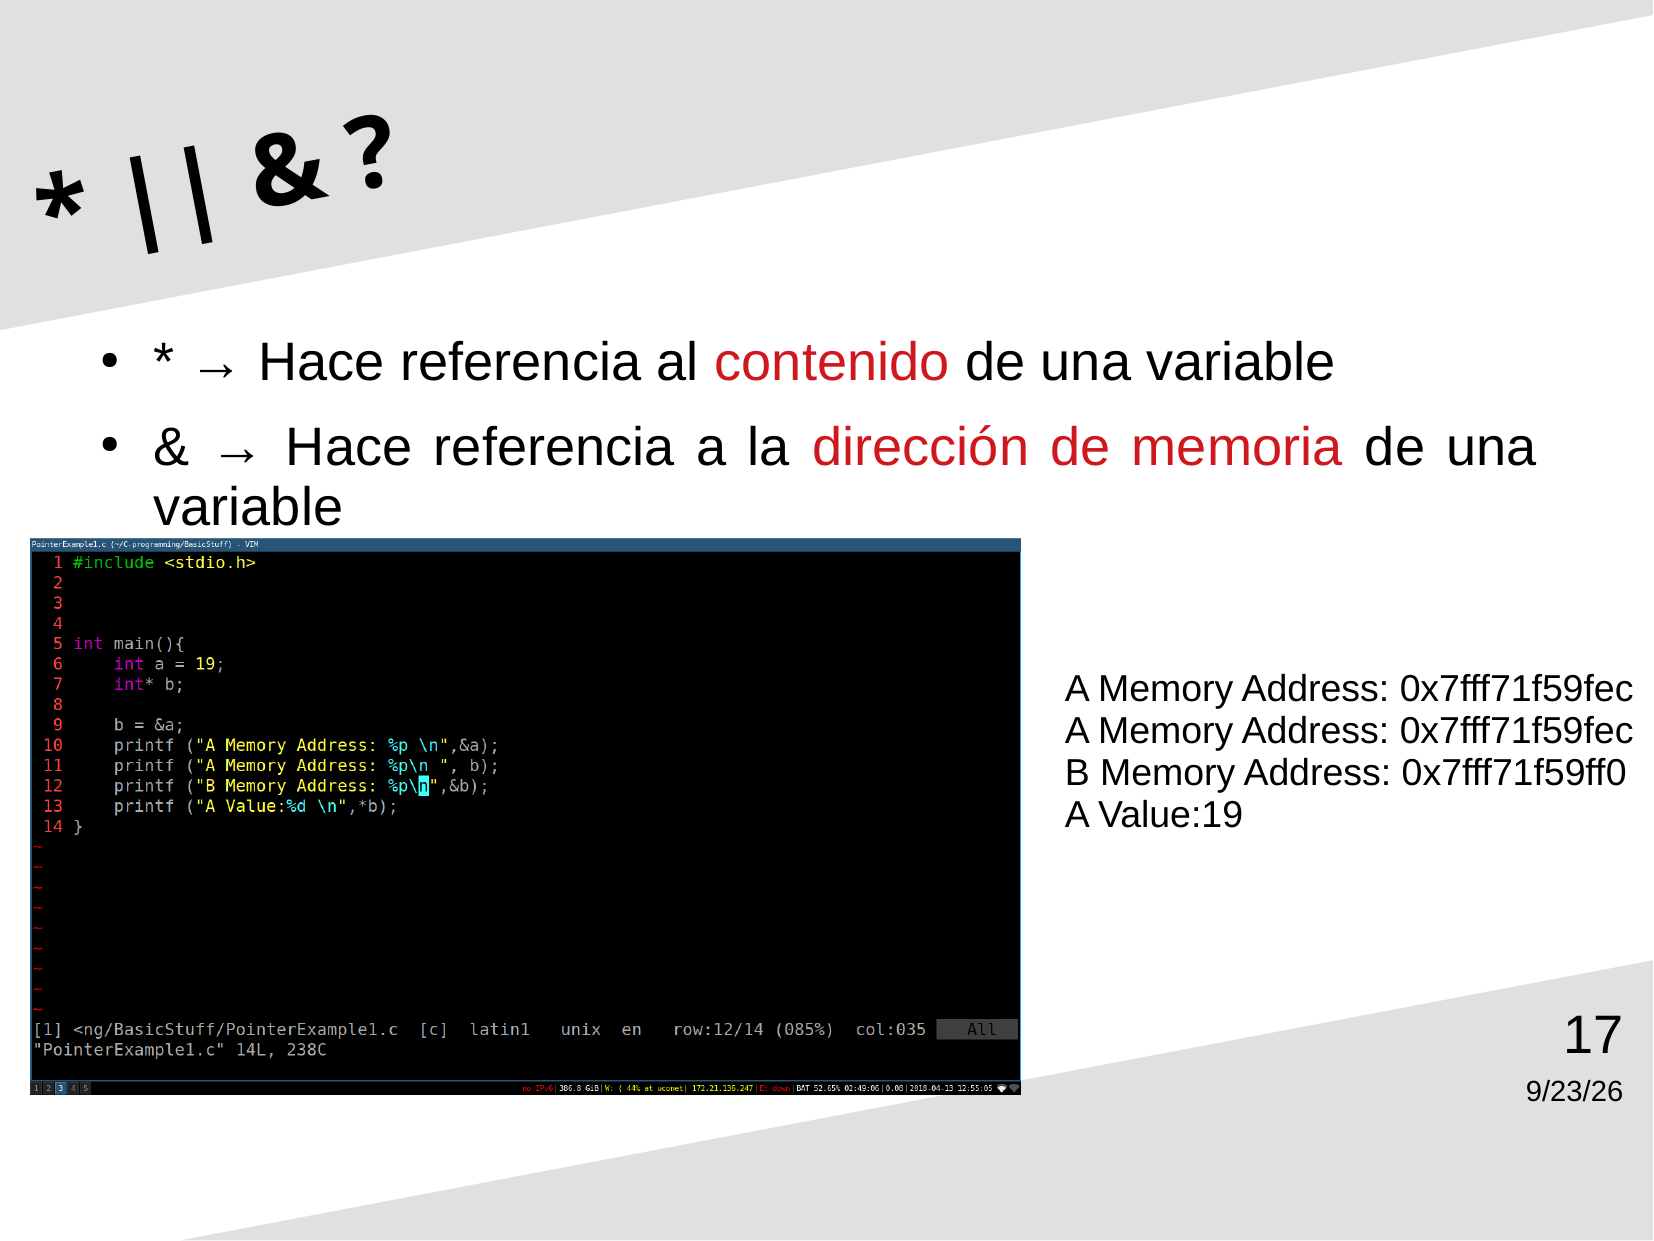

# * || & ?
* → Hace referencia al contenido de una variable
& → Hace referencia a la dirección de memoria de una variable
A Memory Address: 0x7fff71f59fec
A Memory Address: 0x7fff71f59fec
B Memory Address: 0x7fff71f59ff0
A Value:19 9
17